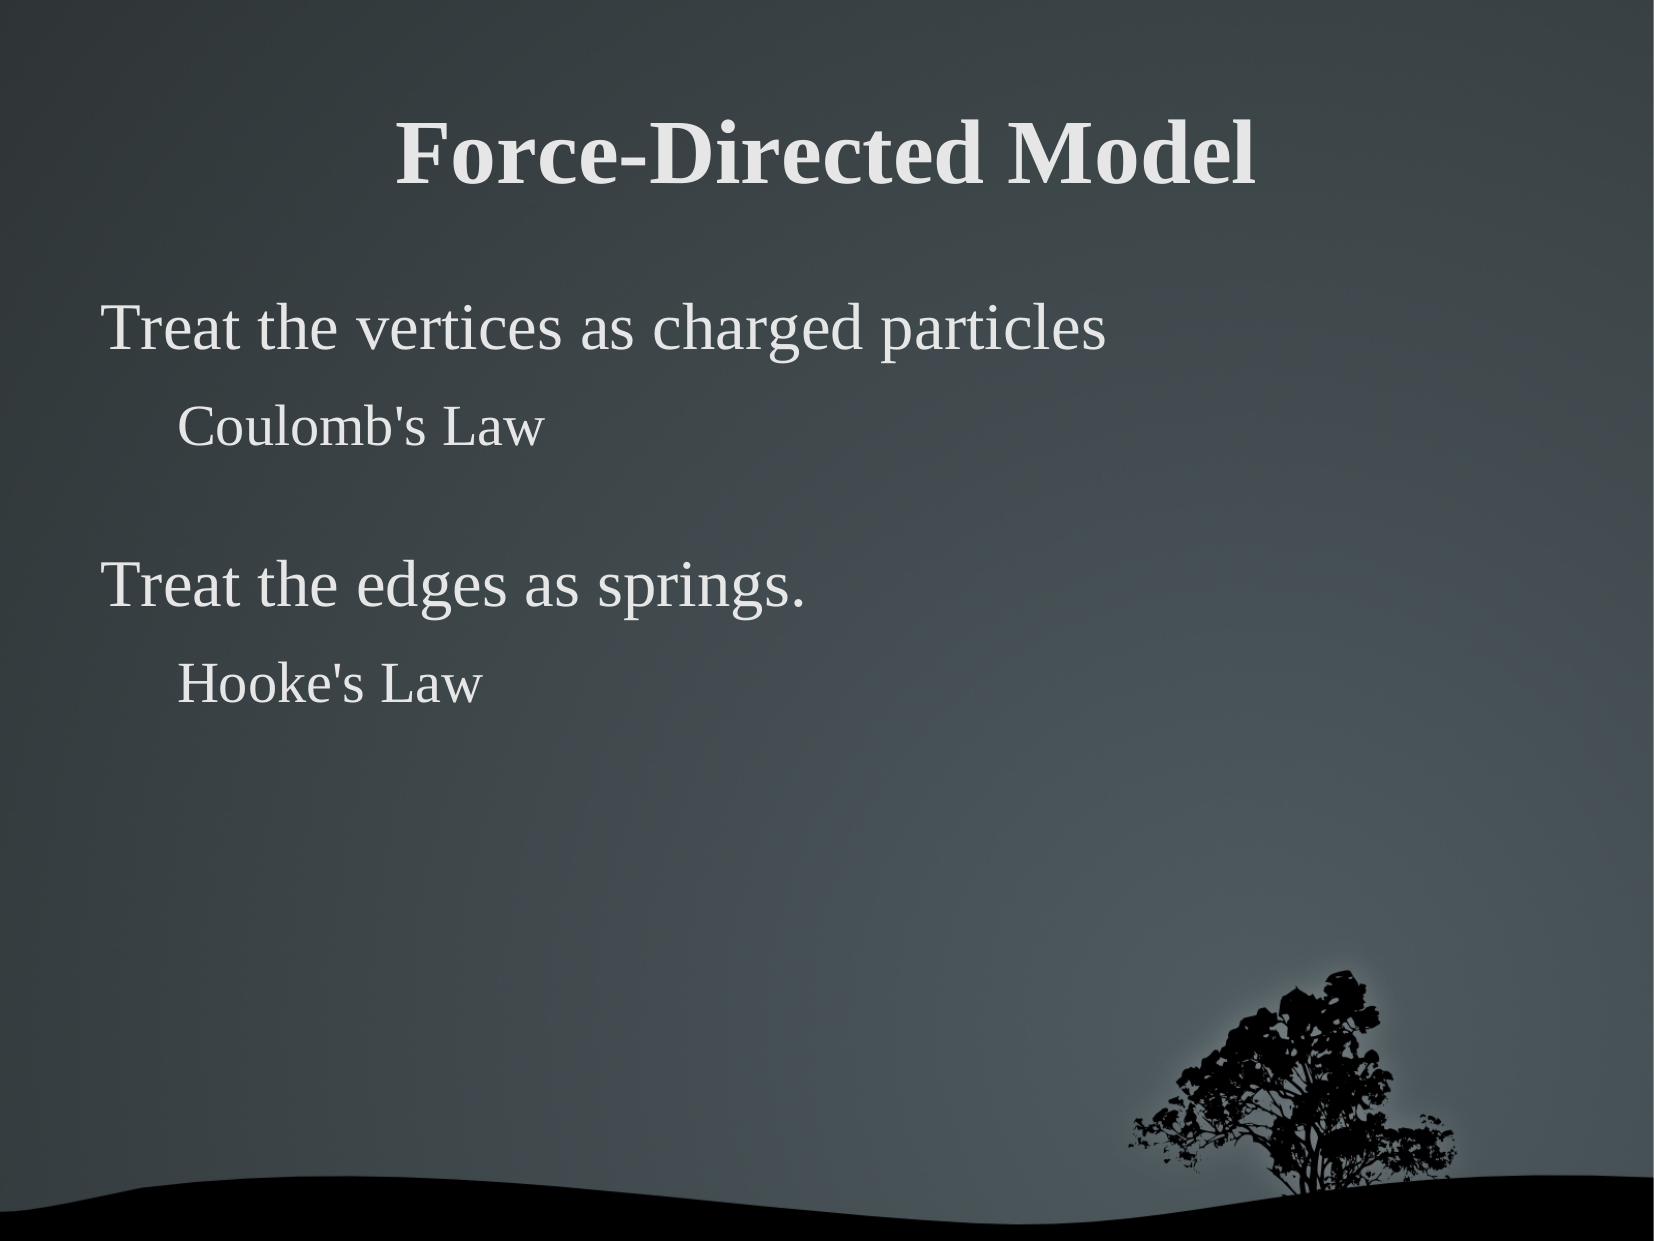

# Force-Directed Model
Treat the vertices as charged particles
Coulomb's Law
Treat the edges as springs.
Hooke's Law